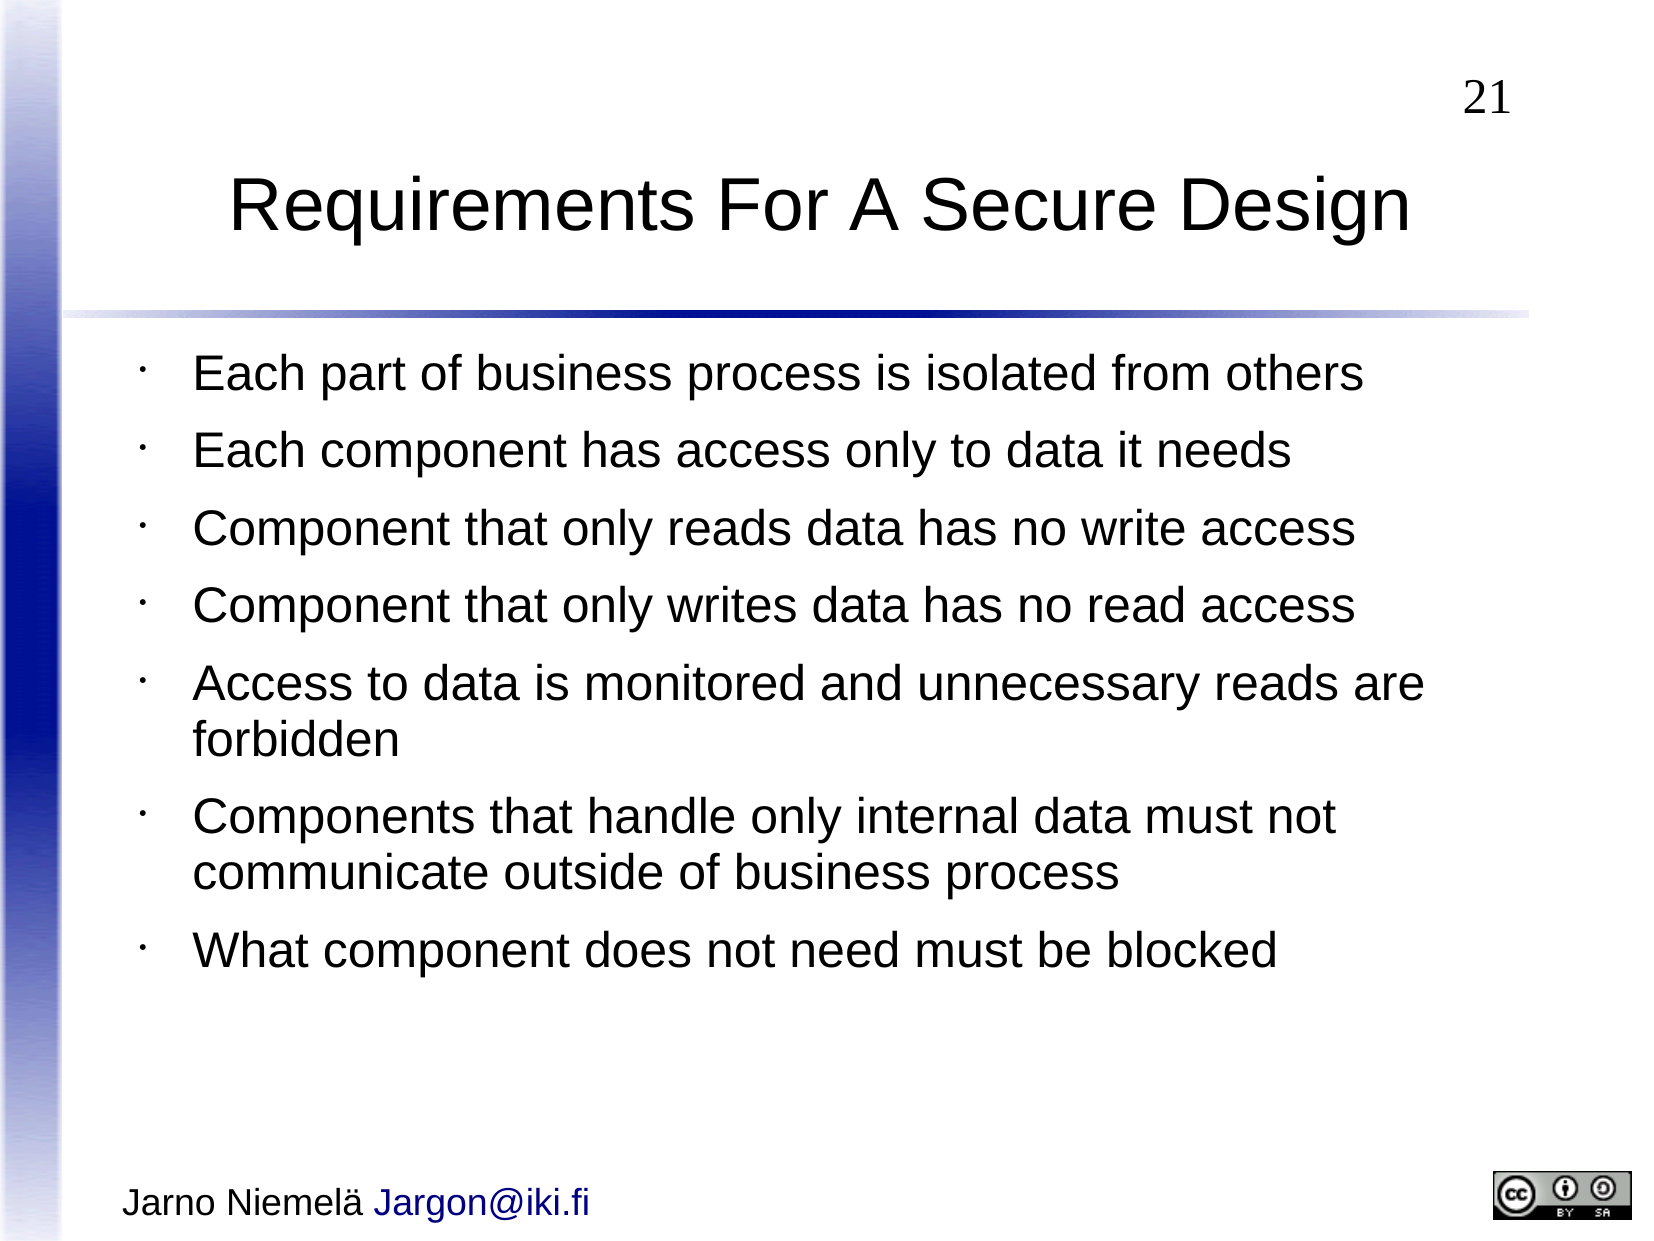

# Requirements For A Secure Design
Each part of business process is isolated from others
Each component has access only to data it needs
Component that only reads data has no write access
Component that only writes data has no read access
Access to data is monitored and unnecessary reads are forbidden
Components that handle only internal data must not communicate outside of business process
What component does not need must be blocked